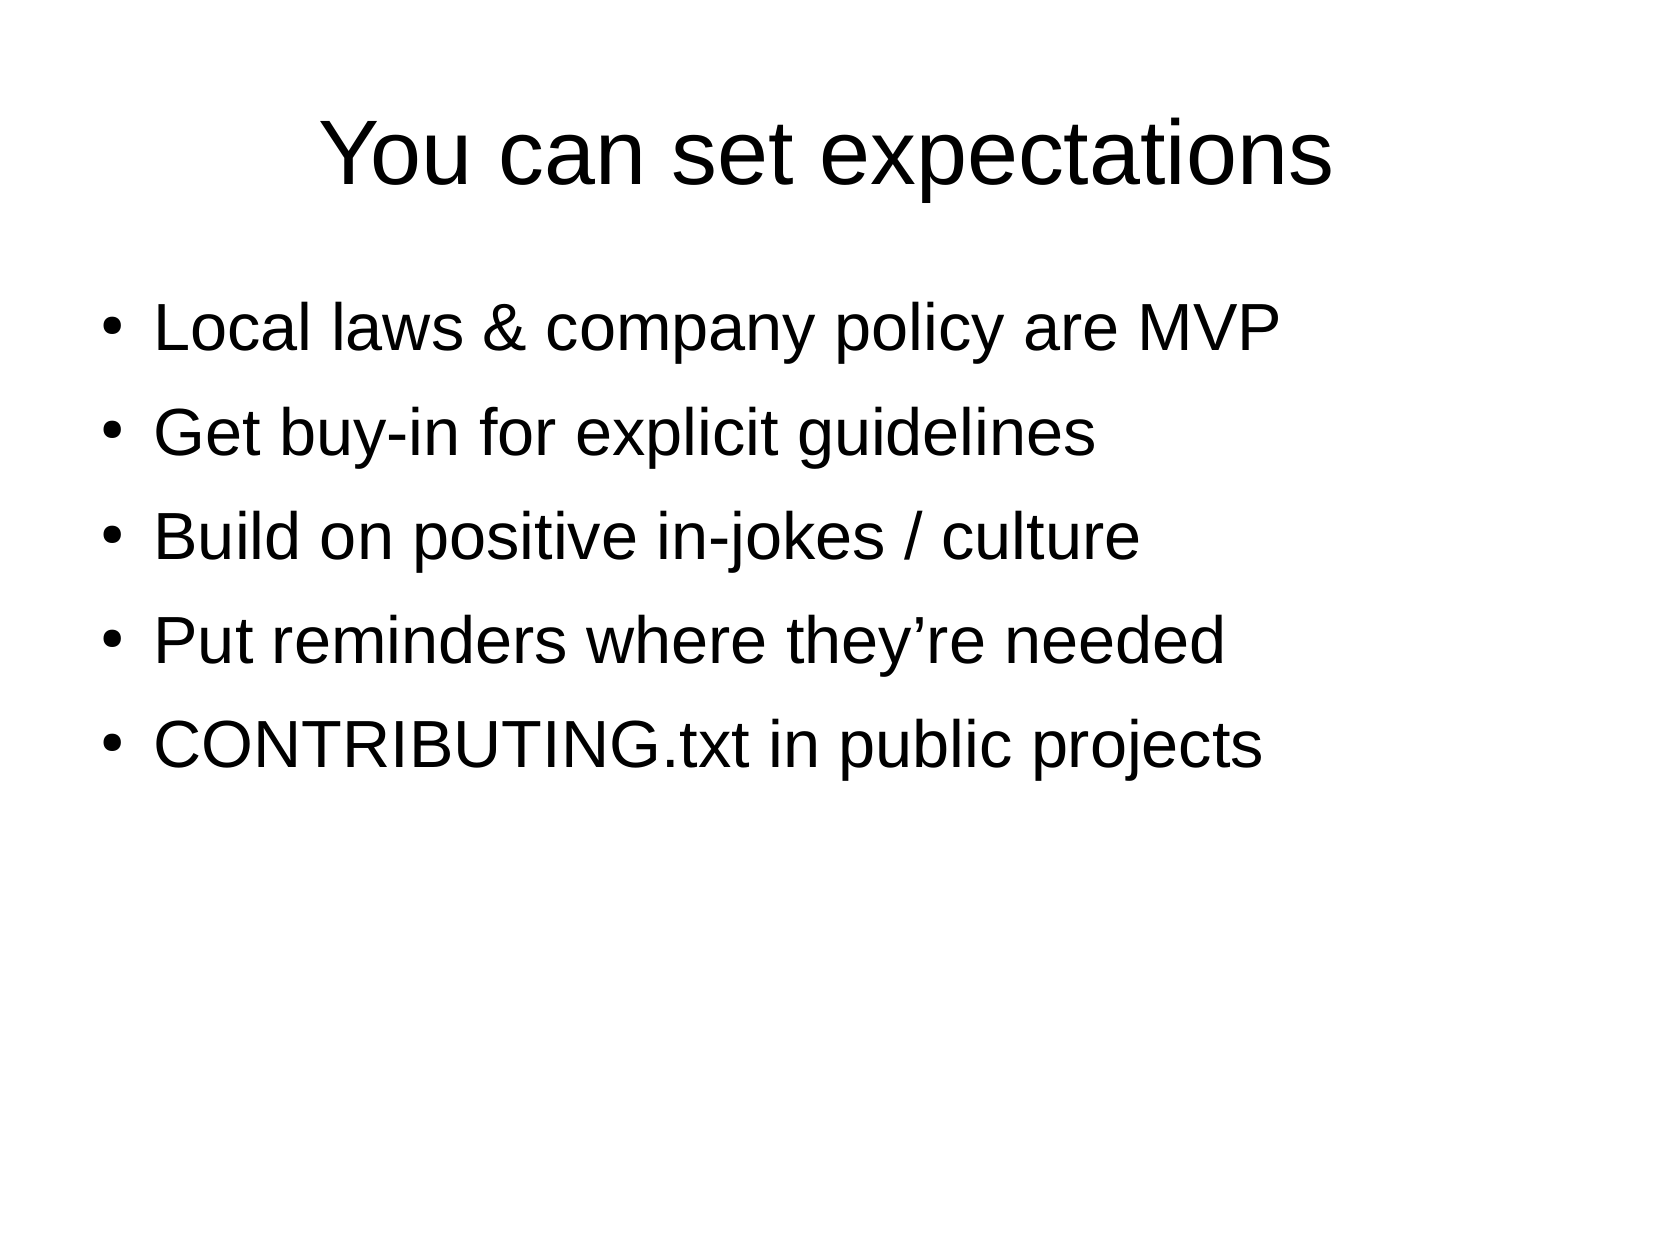

# You can set expectations
Local laws & company policy are MVP
Get buy-in for explicit guidelines
Build on positive in-jokes / culture
Put reminders where they’re needed
CONTRIBUTING.txt in public projects